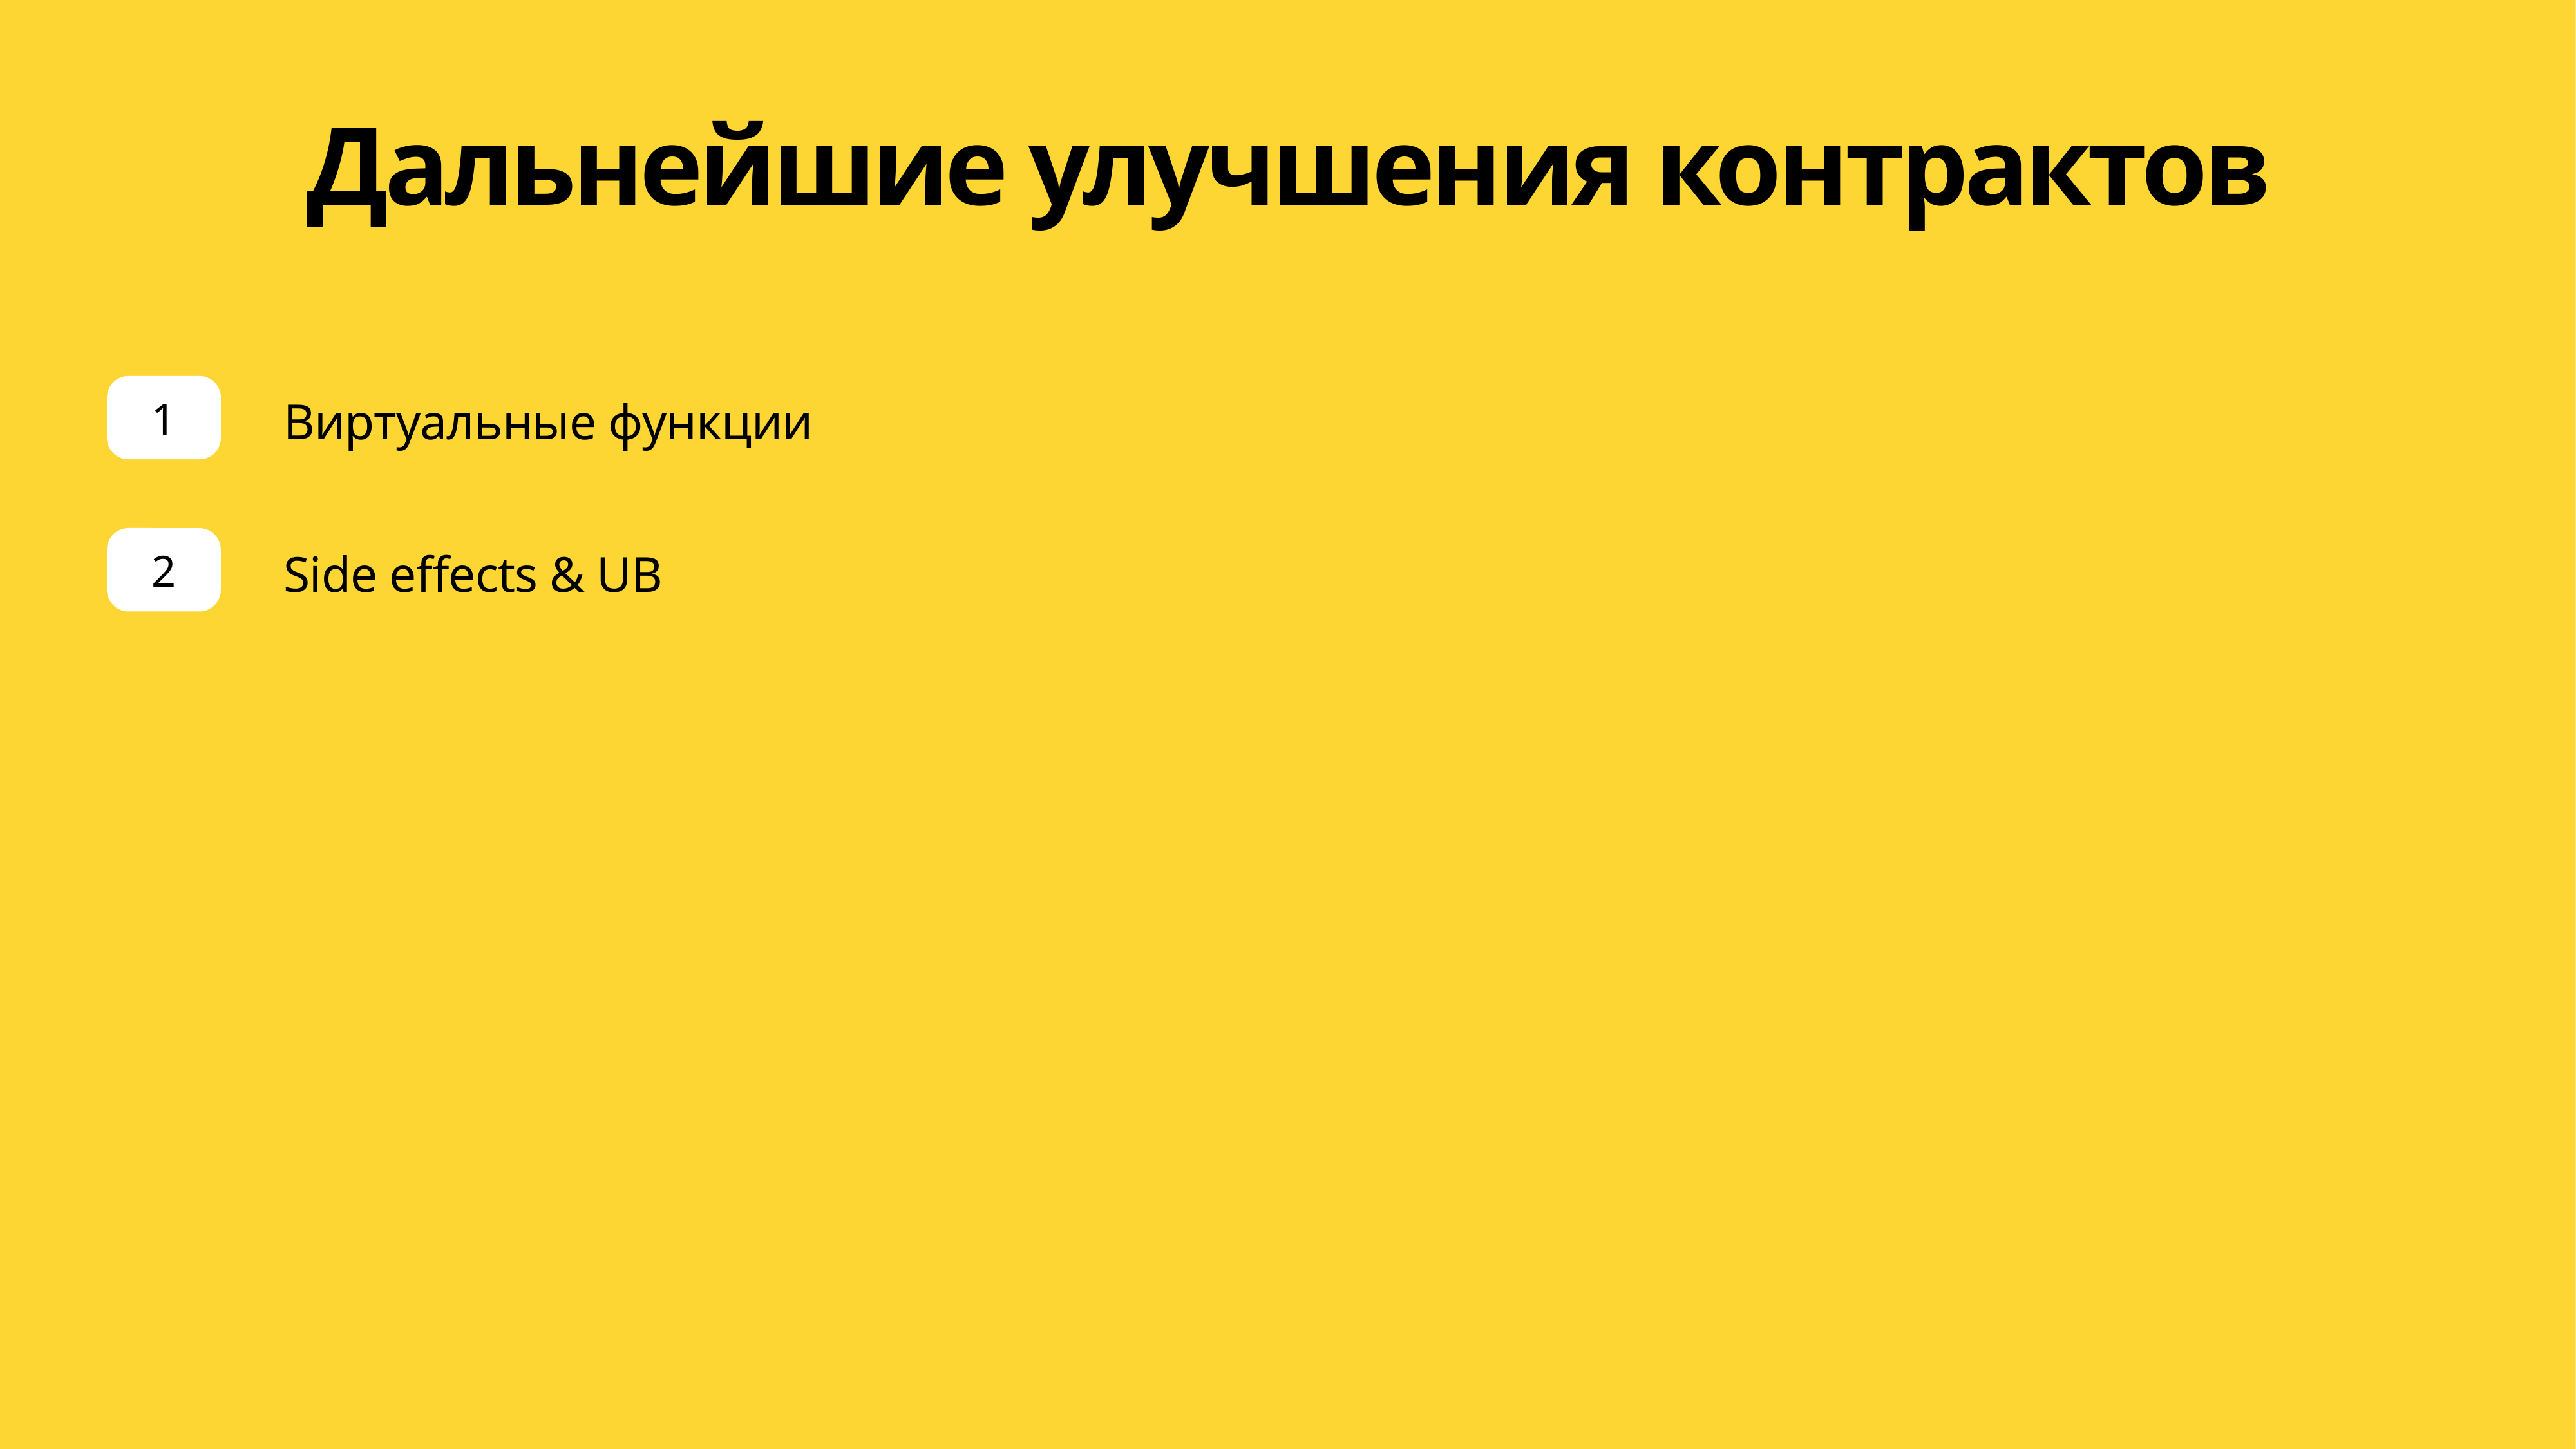

Дальнейшие улучшения контрактов
#
1
Виртуальные функции
2
Side effects & UB